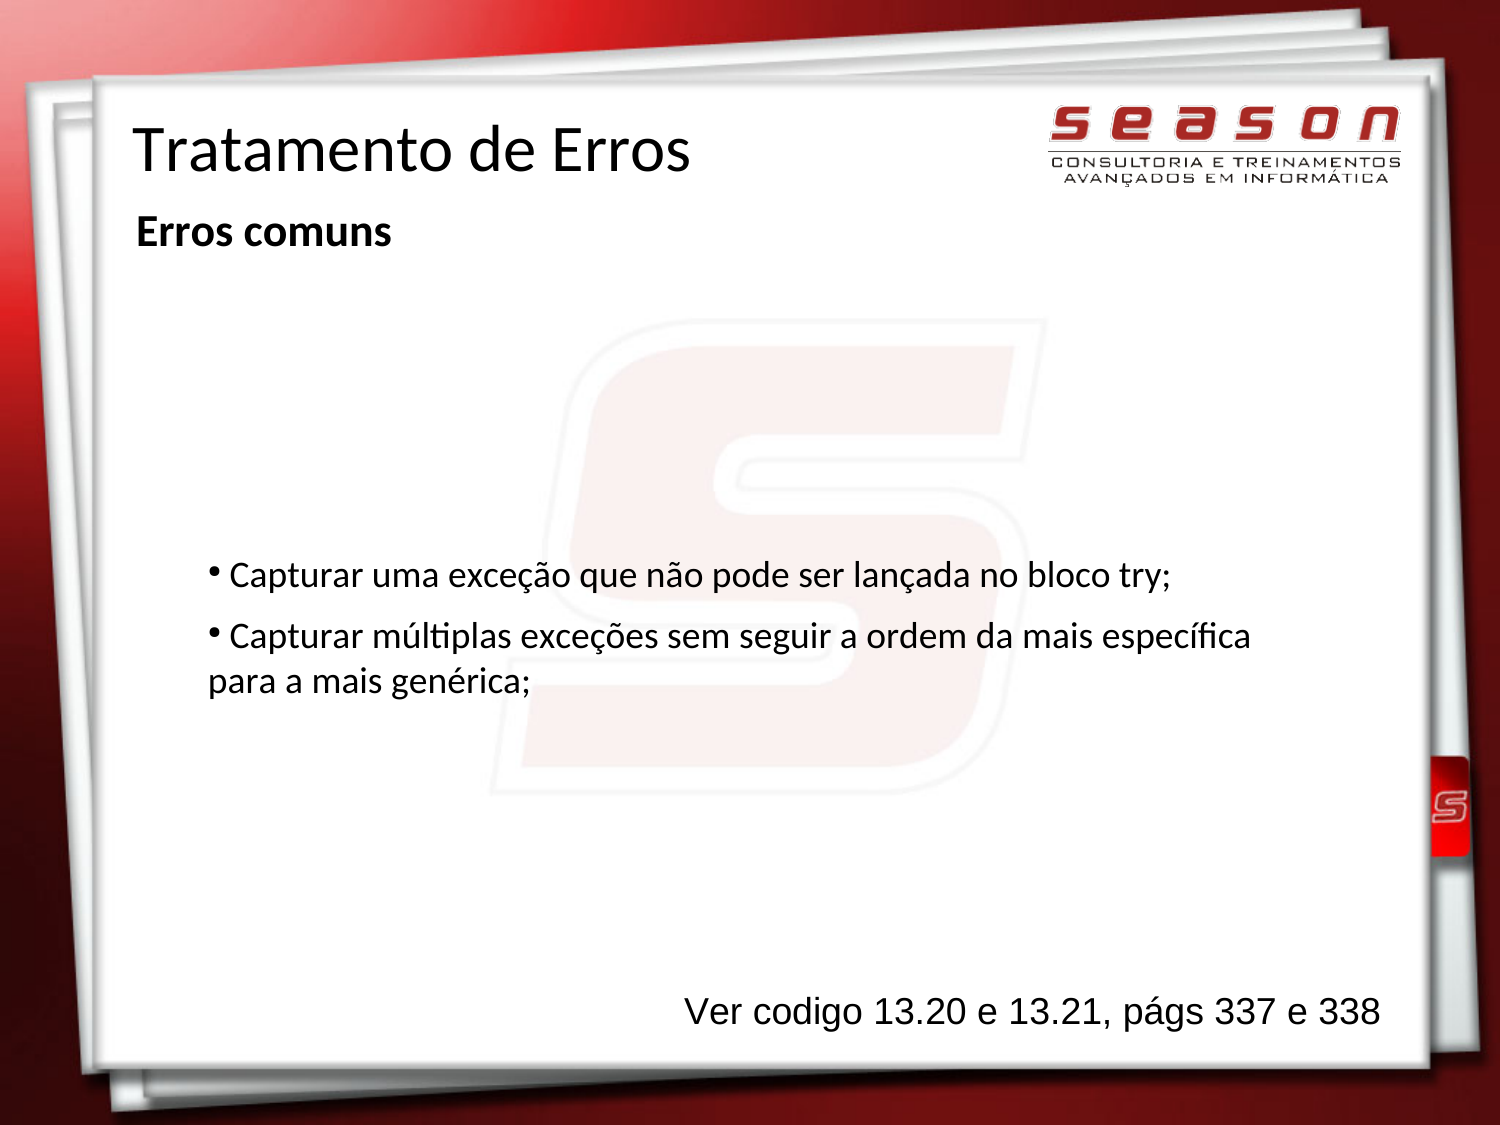

# Tratamento de Erros
Erros comuns
 Capturar uma exceção que não pode ser lançada no bloco try;
 Capturar múltiplas exceções sem seguir a ordem da mais específica para a mais genérica;
Ver codigo 13.20 e 13.21, págs 337 e 338